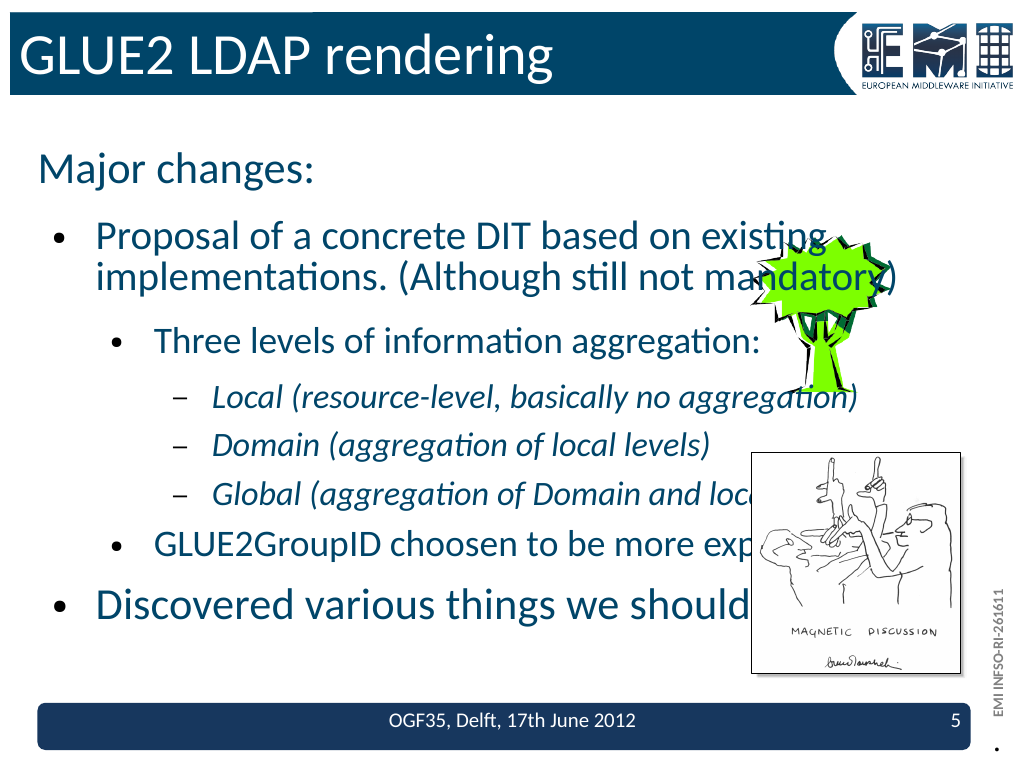

# GLUE2 LDAP rendering
Major changes:
Proposal of a concrete DIT based on existing implementations. (Although still not mandatory)
Three levels of information aggregation:
Local (resource-level, basically no aggregation)
Domain (aggregation of local levels)
Global (aggregation of Domain and local levels)
GLUE2GroupID choosen to be more expressive
Discovered various things we should agree on
OGF35, Delft, 17th June 2012
5